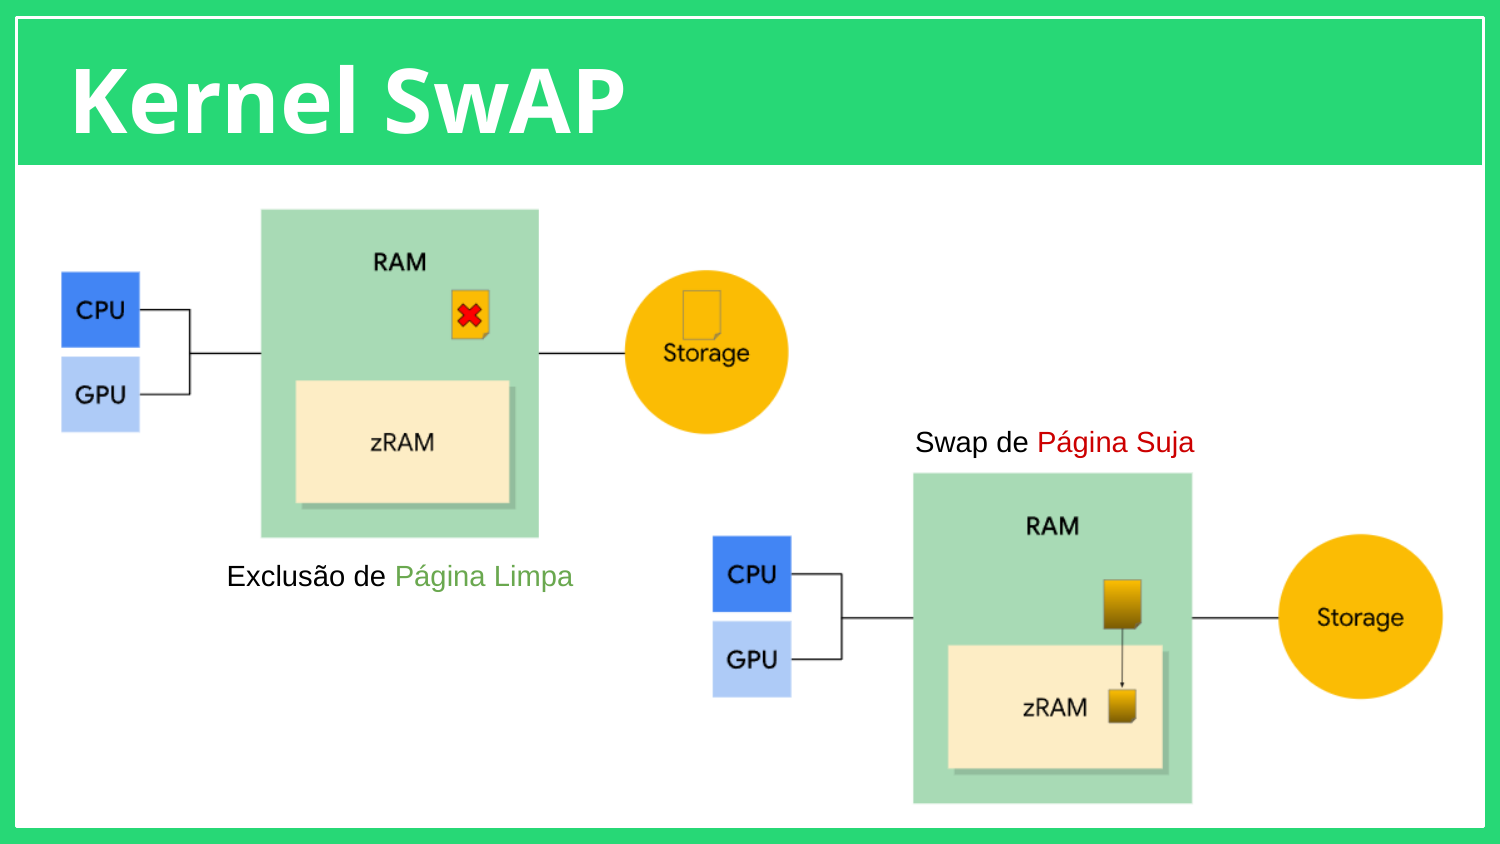

# Kernel SwAP DAEMON
Swap de Página Suja
Exclusão de Página Limpa